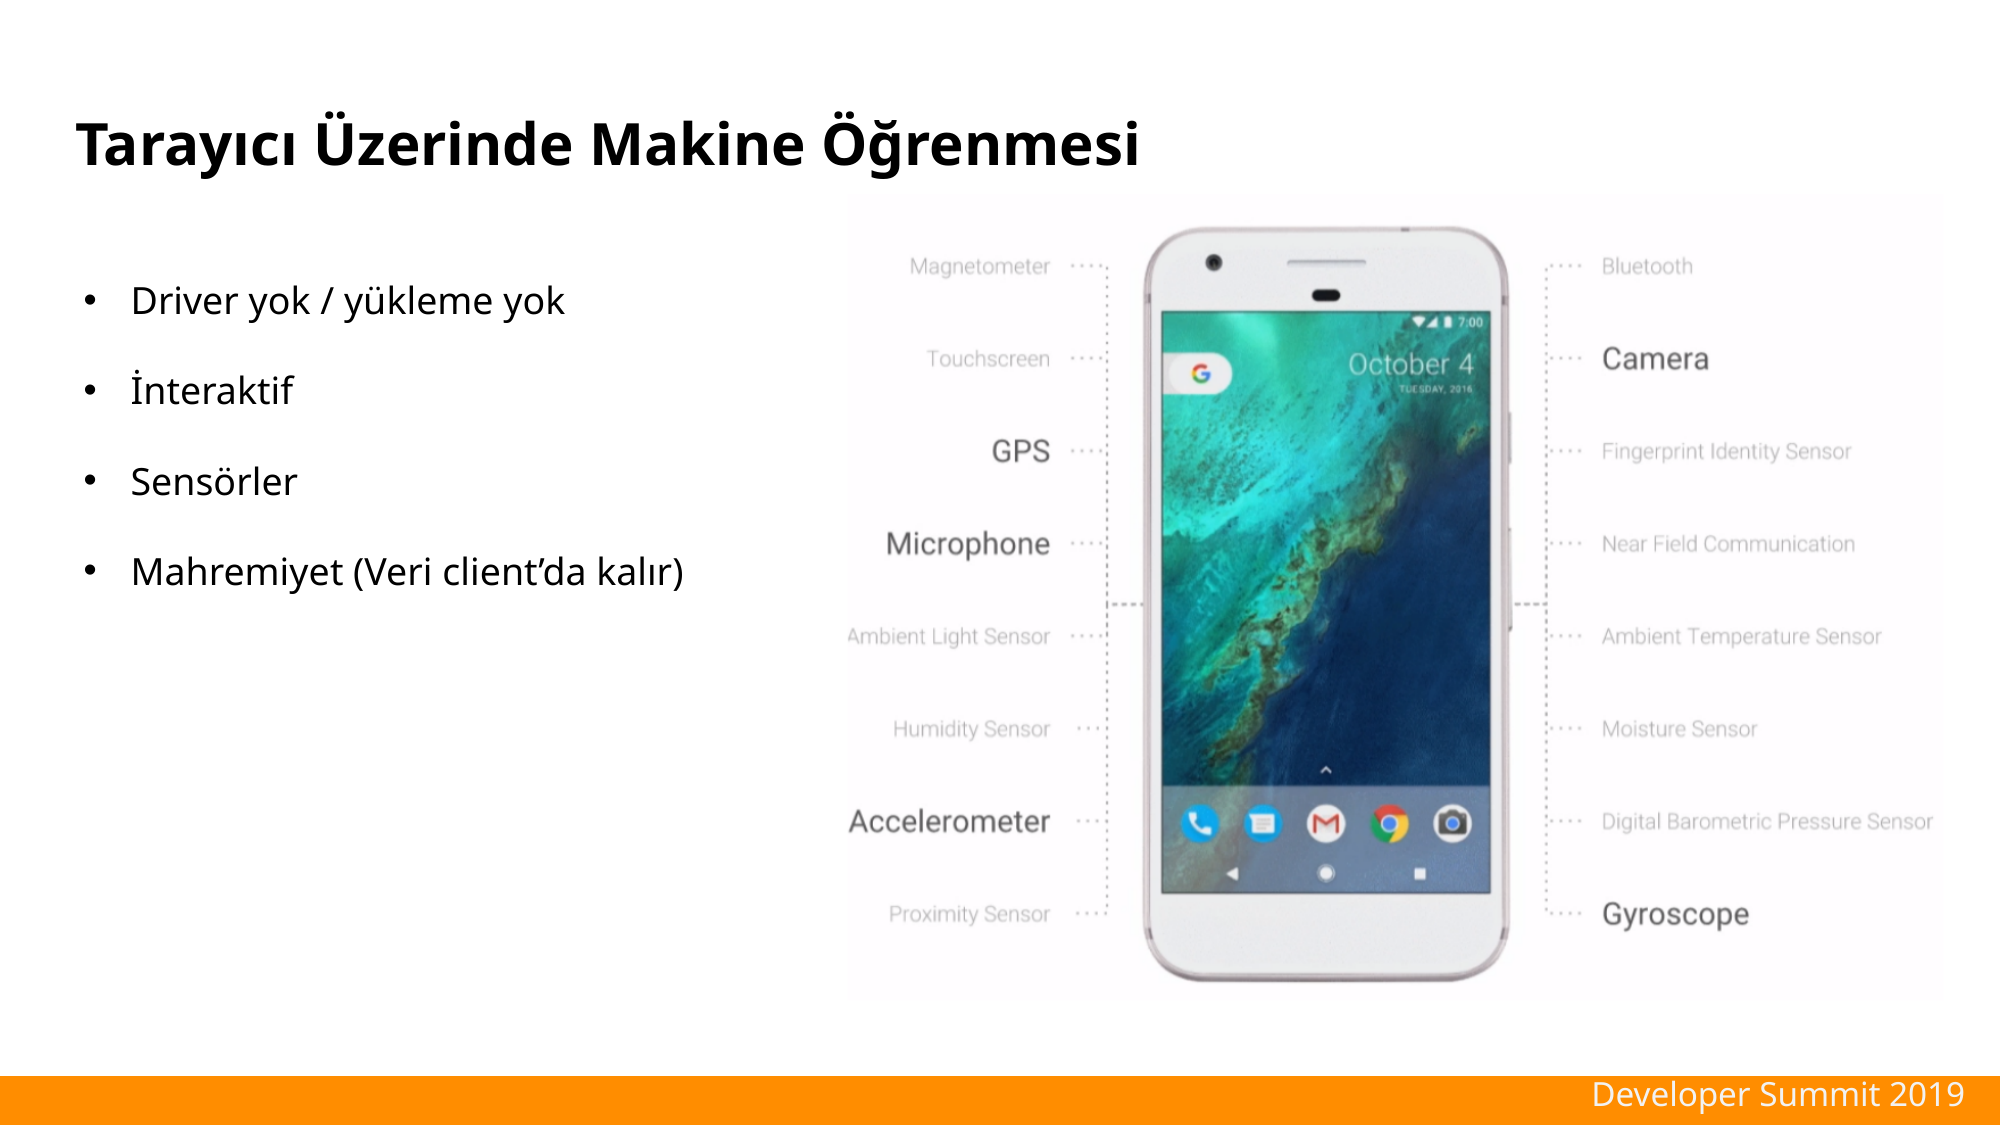

Tarayıcı Üzerinde Makine Öğrenmesi
Driver yok / yükleme yok
İnteraktif
Sensörler
Mahremiyet (Veri client’da kalır)
Developer Summit 2019